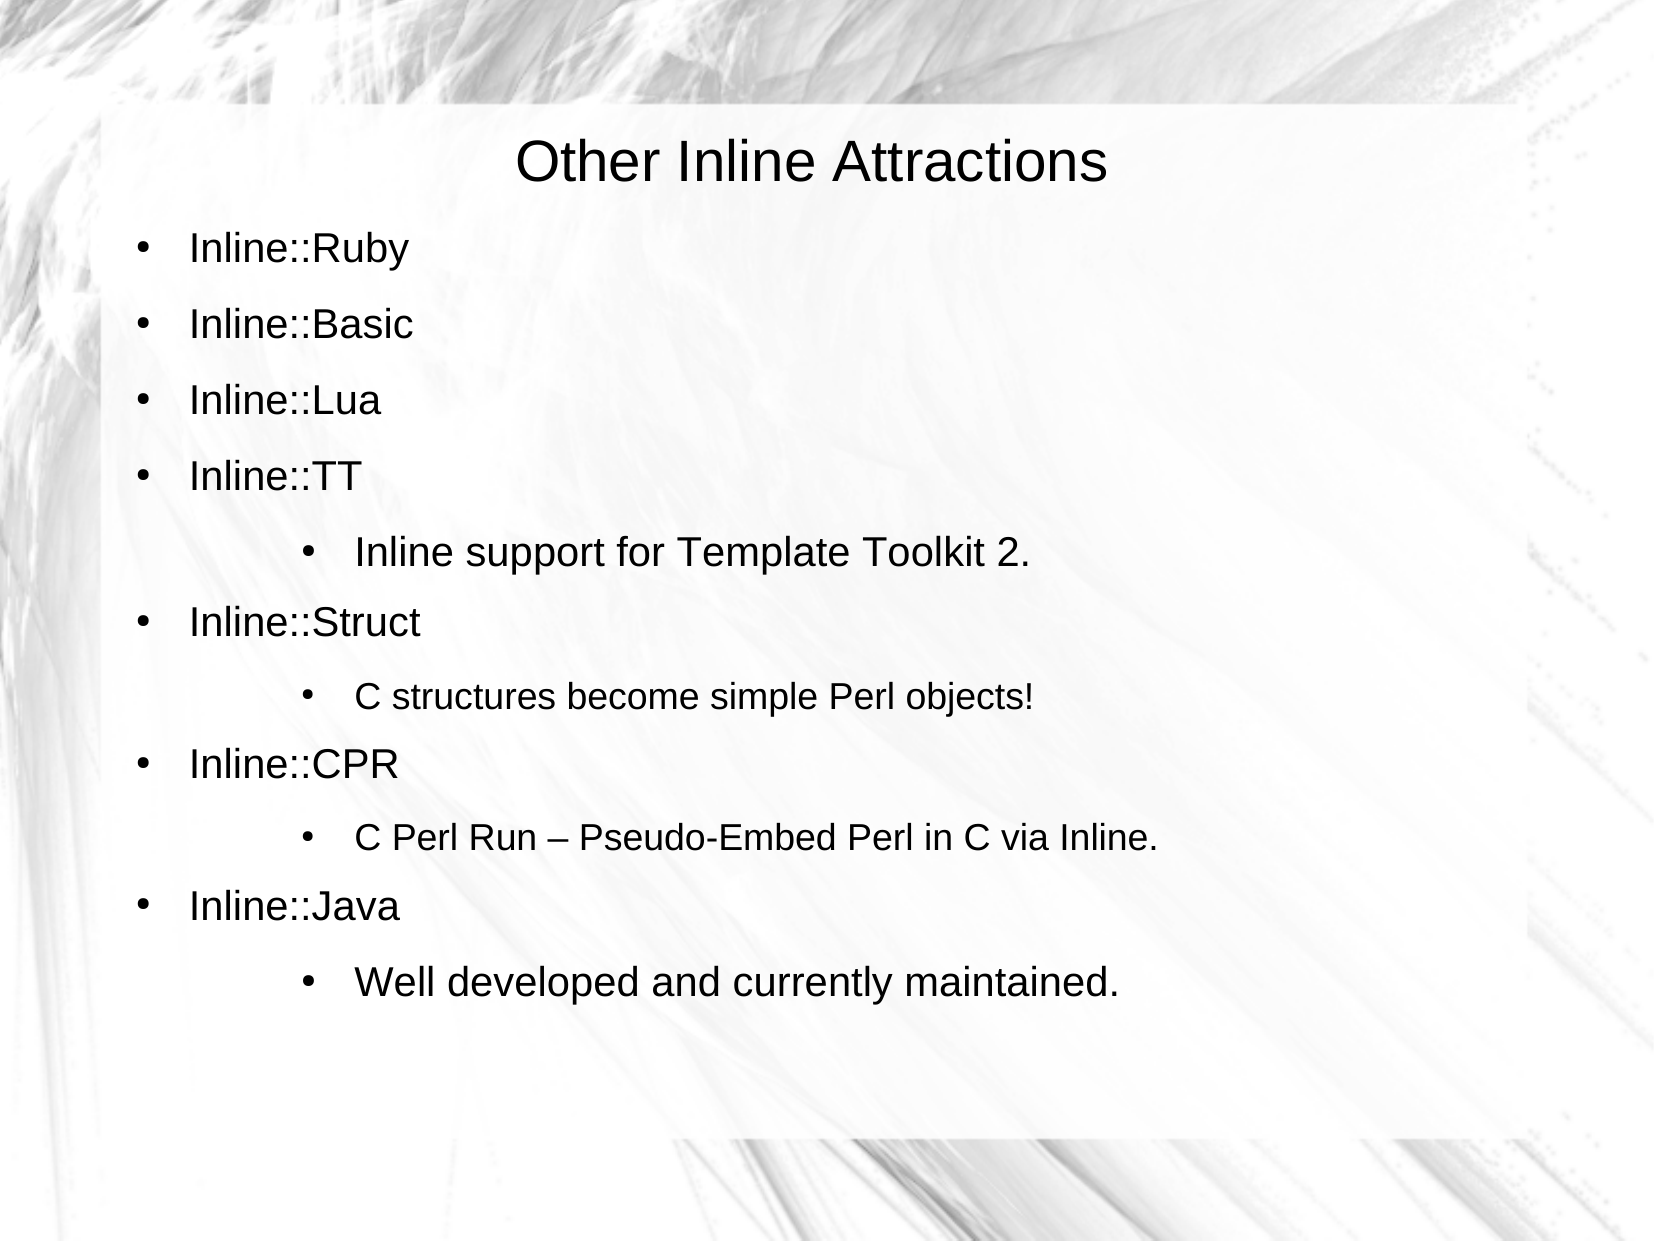

# Other Inline Attractions
Inline::Ruby
Inline::Basic
Inline::Lua
Inline::TT
Inline support for Template Toolkit 2.
Inline::Struct
C structures become simple Perl objects!
Inline::CPR
C Perl Run – Pseudo-Embed Perl in C via Inline.
Inline::Java
Well developed and currently maintained.